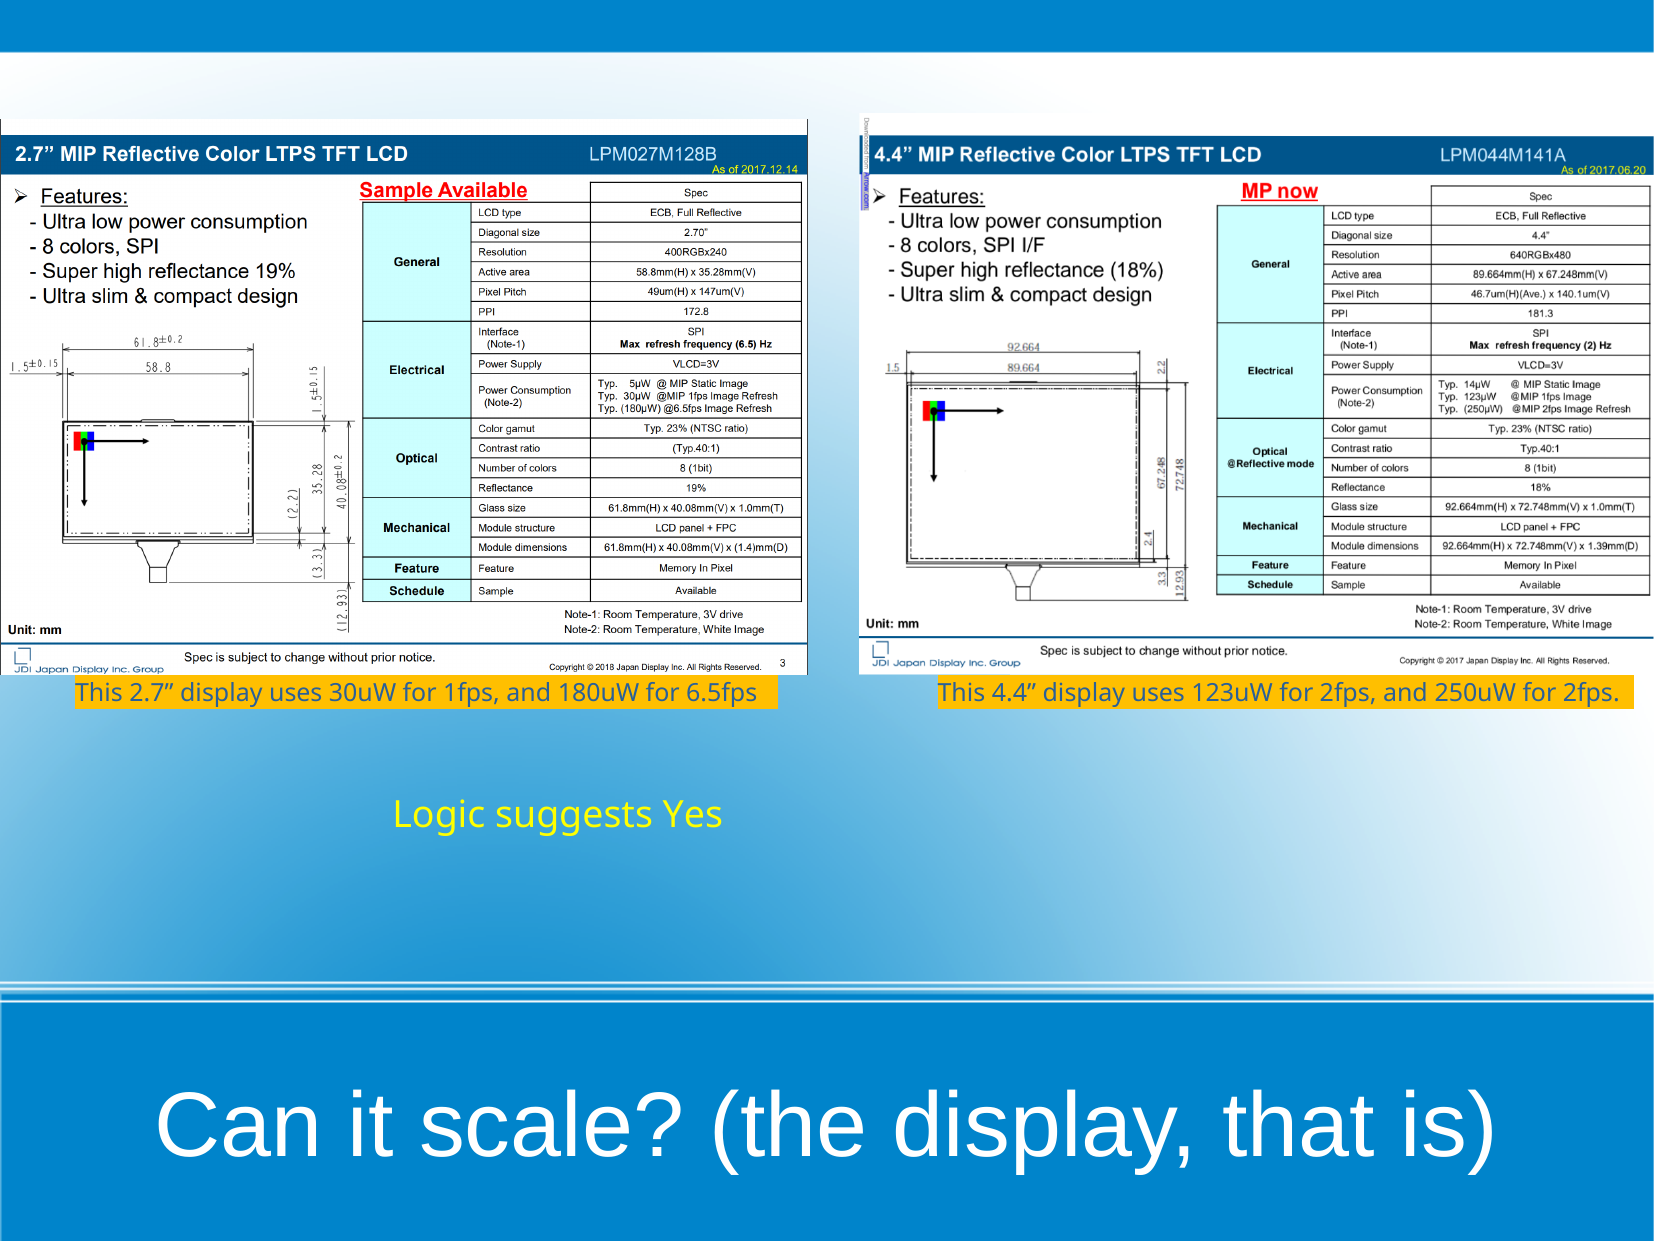

This 2.7” display uses 30uW for 1fps, and 180uW for 6.5fps
This 4.4” display uses 123uW for 2fps, and 250uW for 2fps.
Logic suggests Yes
# Can it scale? (the display, that is)